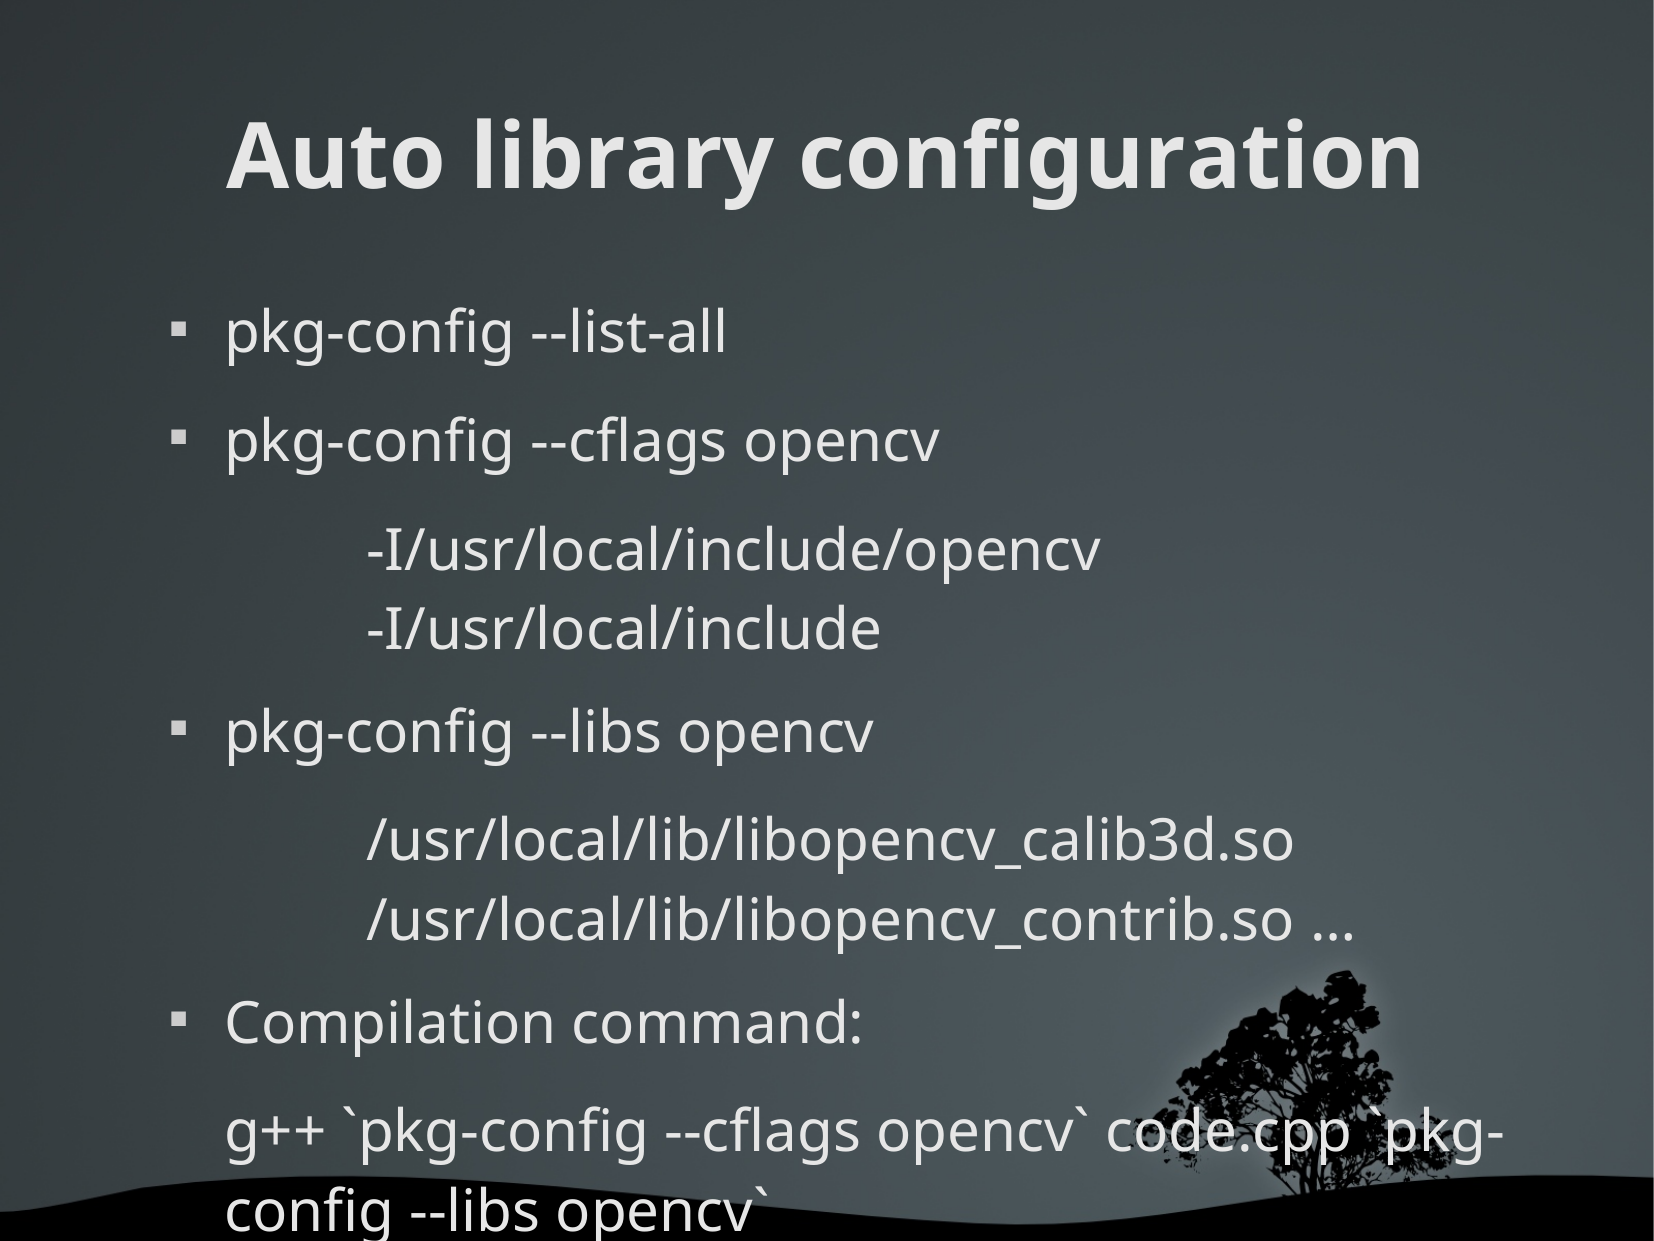

# Auto library configuration
pkg-config --list-all
pkg-config --cflags opencv
-I/usr/local/include/opencv -I/usr/local/include
pkg-config --libs opencv
/usr/local/lib/libopencv_calib3d.so /usr/local/lib/libopencv_contrib.so …
Compilation command:
g++ `pkg-config --cflags opencv` code.cpp `pkg-config --libs opencv`